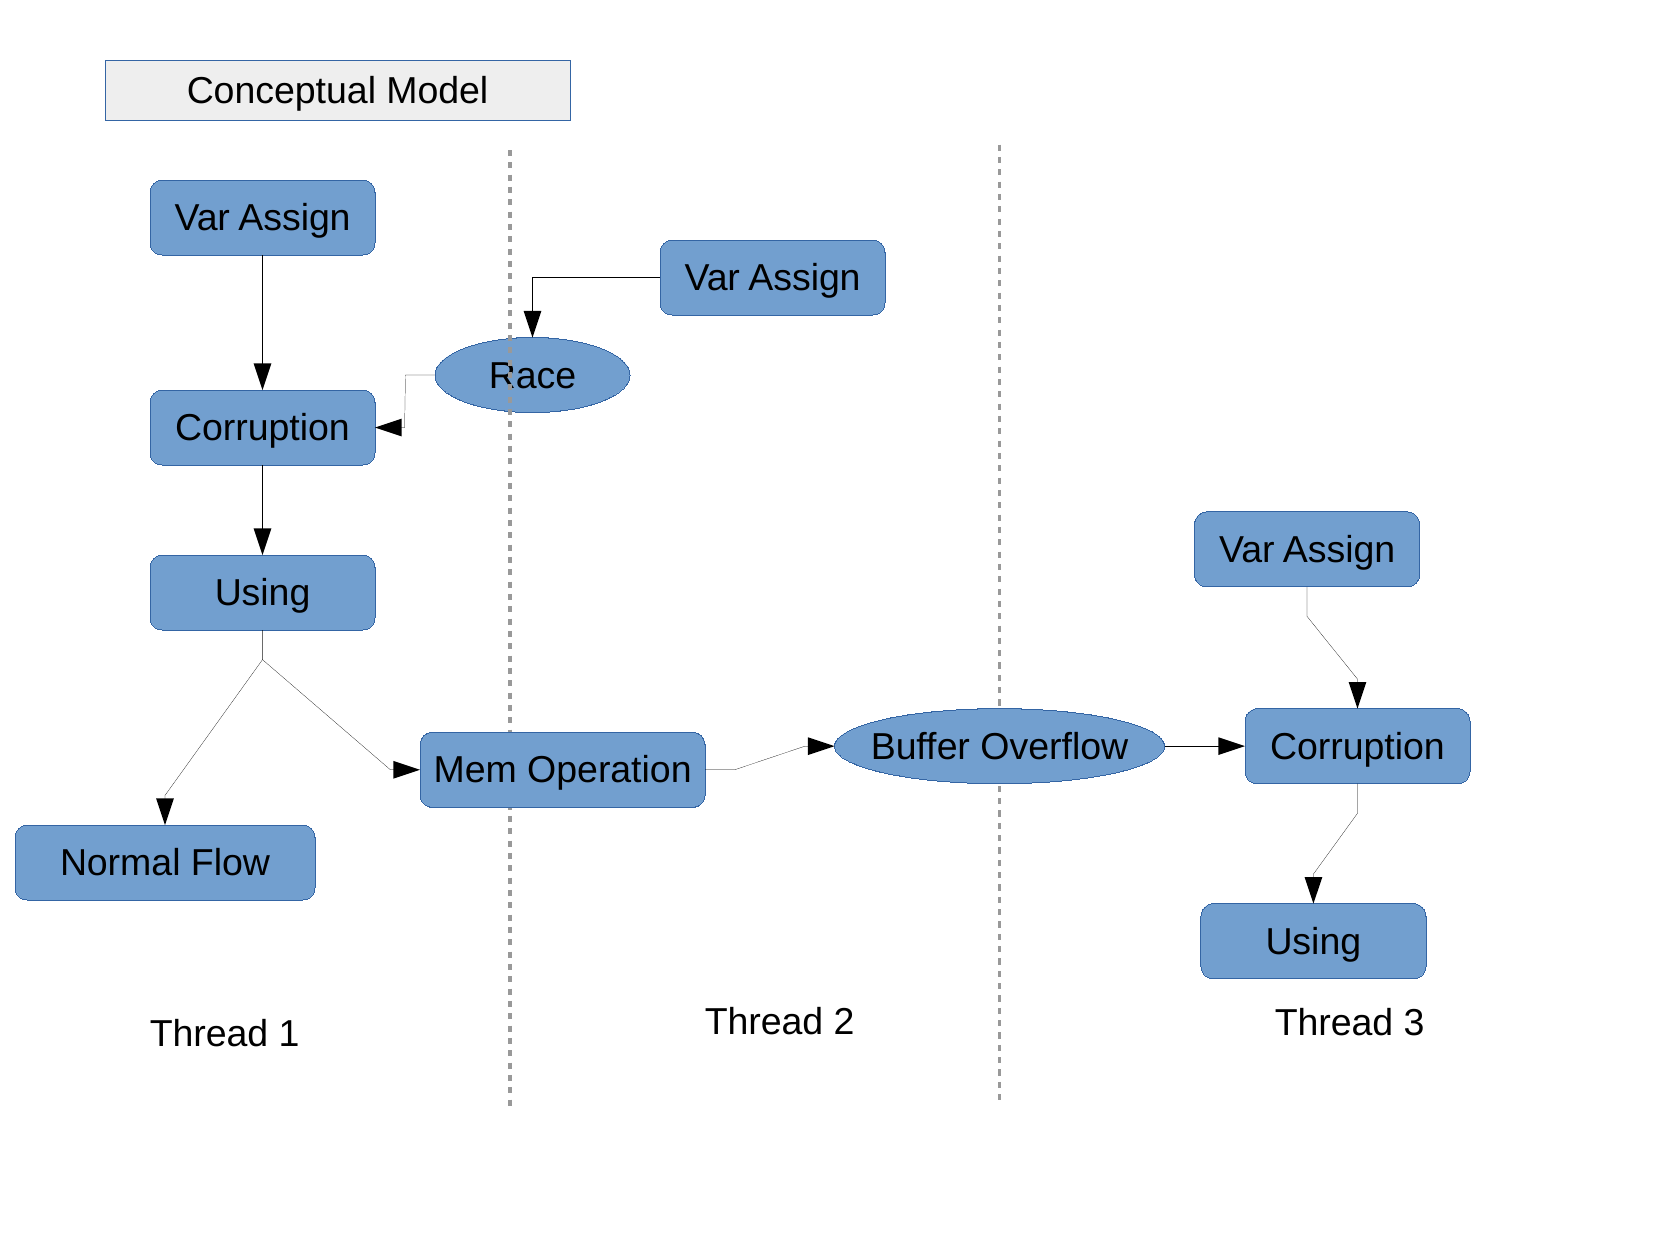

Conceptual Model
Var Assign
Var Assign
Race
Corruption
Var Assign
Using
Buffer Overflow
Corruption
Mem Operation
Normal Flow
Using
Thread 2
Thread 3
Thread 1